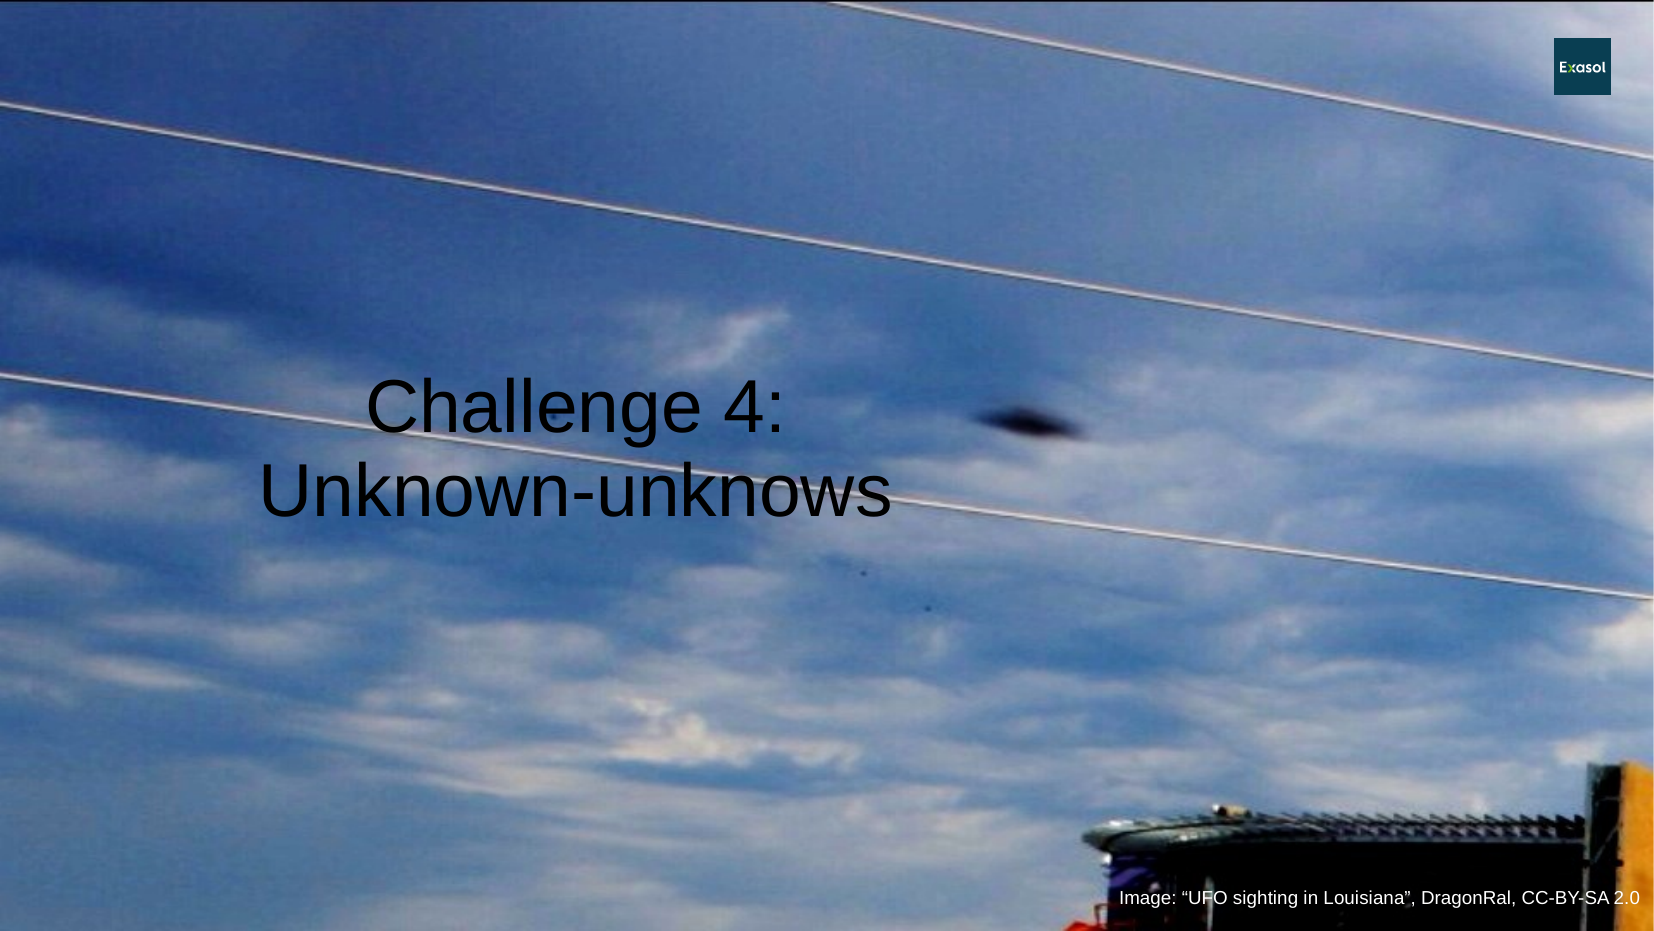

# Challenge 4:
Unknown-unknows
Image: “UFO sighting in Louisiana”, DragonRal, CC-BY-SA 2.0